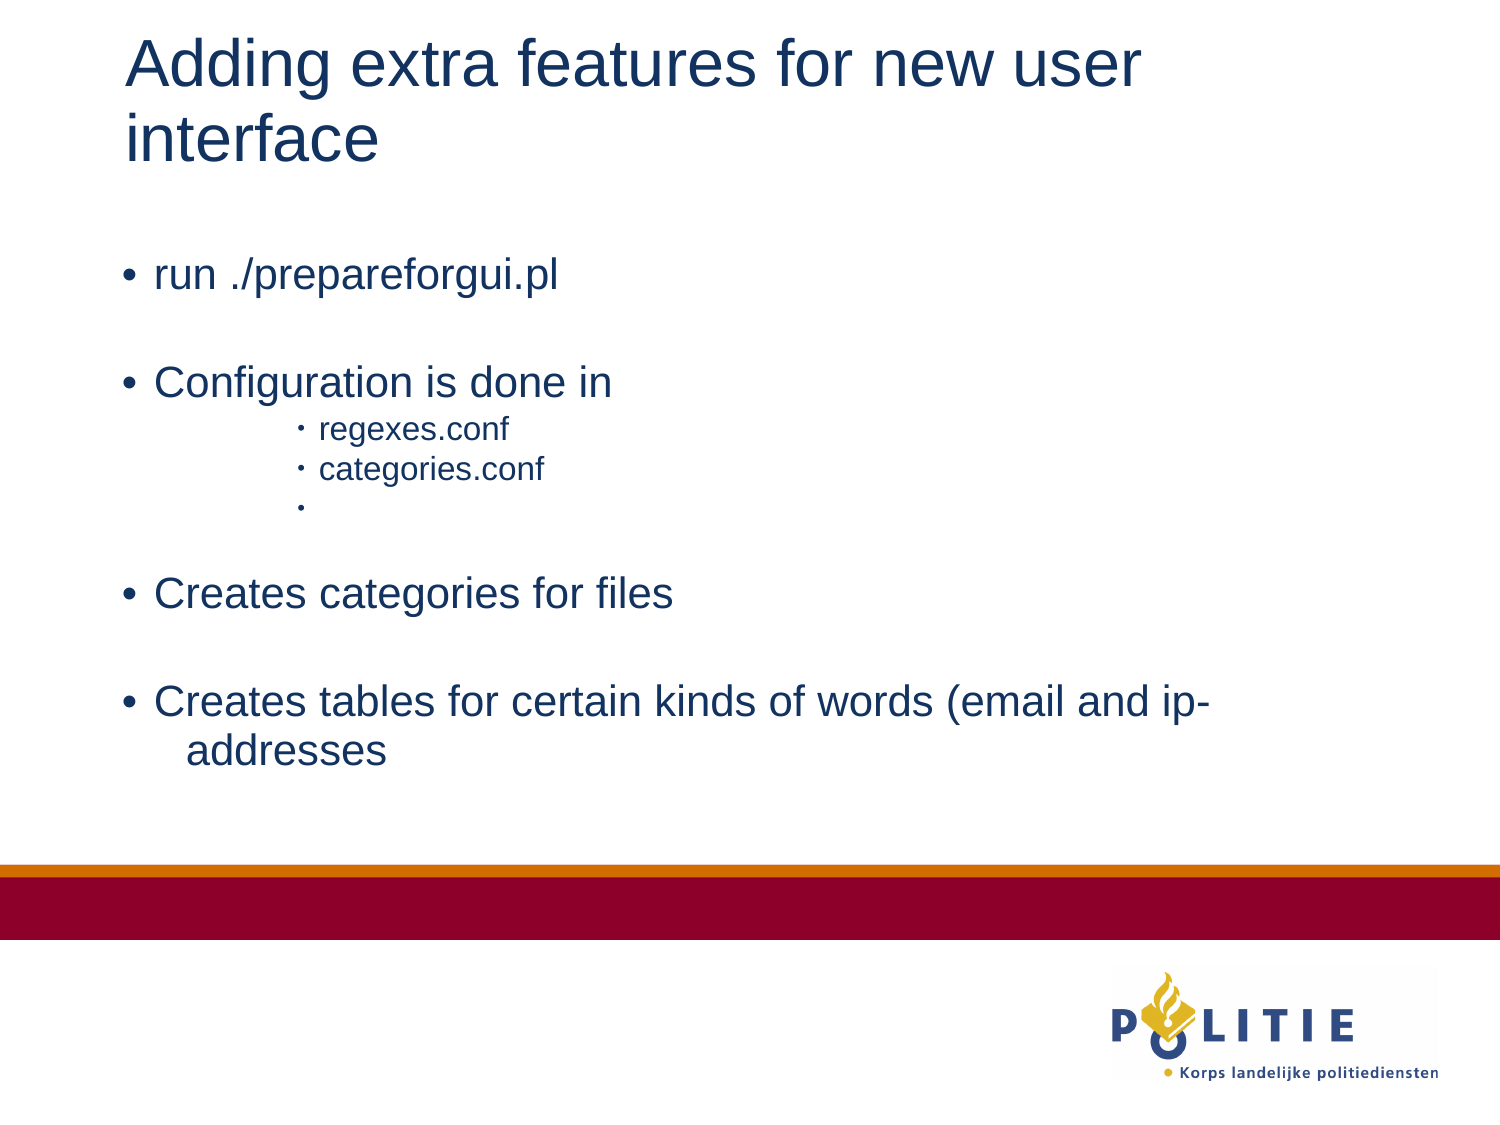

# Adding extra features for new user interface
run ./prepareforgui.pl
Configuration is done in
regexes.conf
categories.conf
Creates categories for files
Creates tables for certain kinds of words (email and ip-addresses